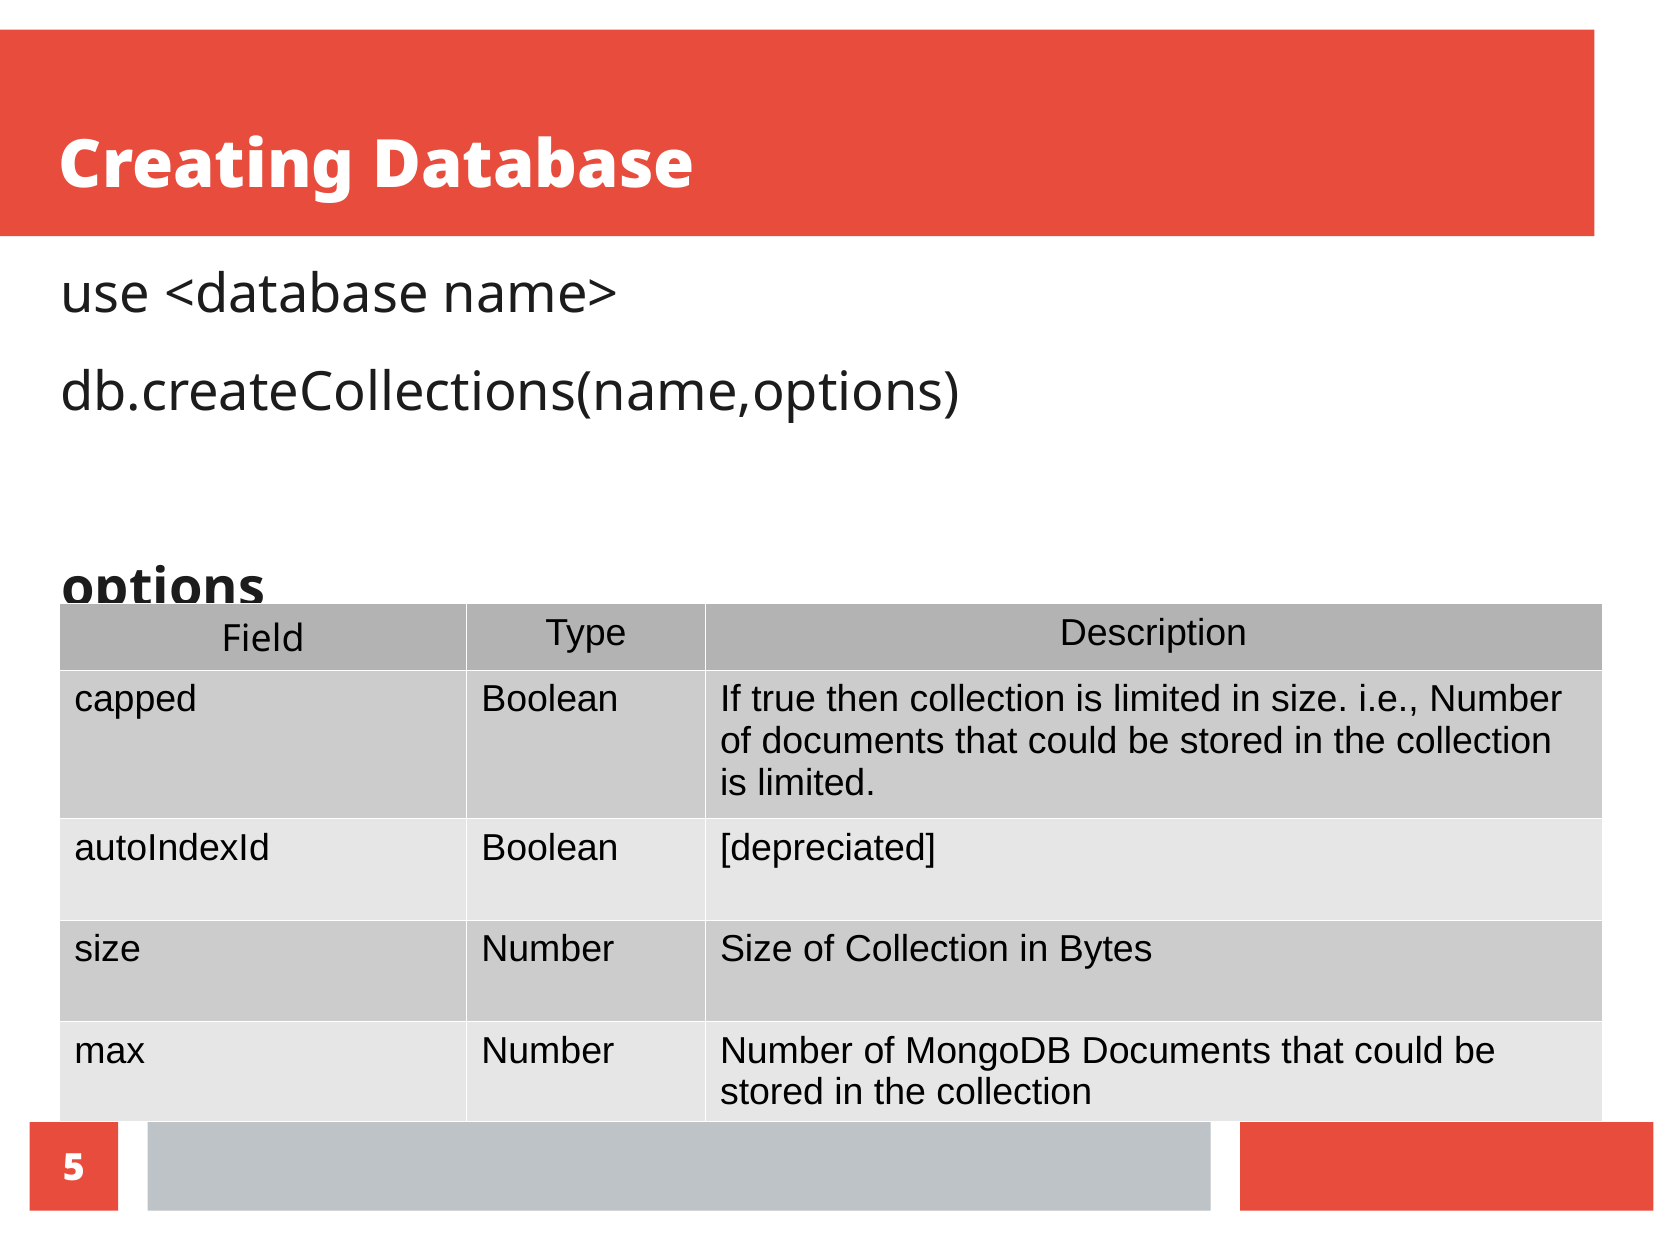

# Creating Database
use <database name>
db.createCollections(name,options)
options
| Field | Type | Description |
| --- | --- | --- |
| capped | Boolean | If true then collection is limited in size. i.e., Number of documents that could be stored in the collection is limited. |
| autoIndexId | Boolean | [depreciated] |
| size | Number | Size of Collection in Bytes |
| max | Number | Number of MongoDB Documents that could be stored in the collection |
5